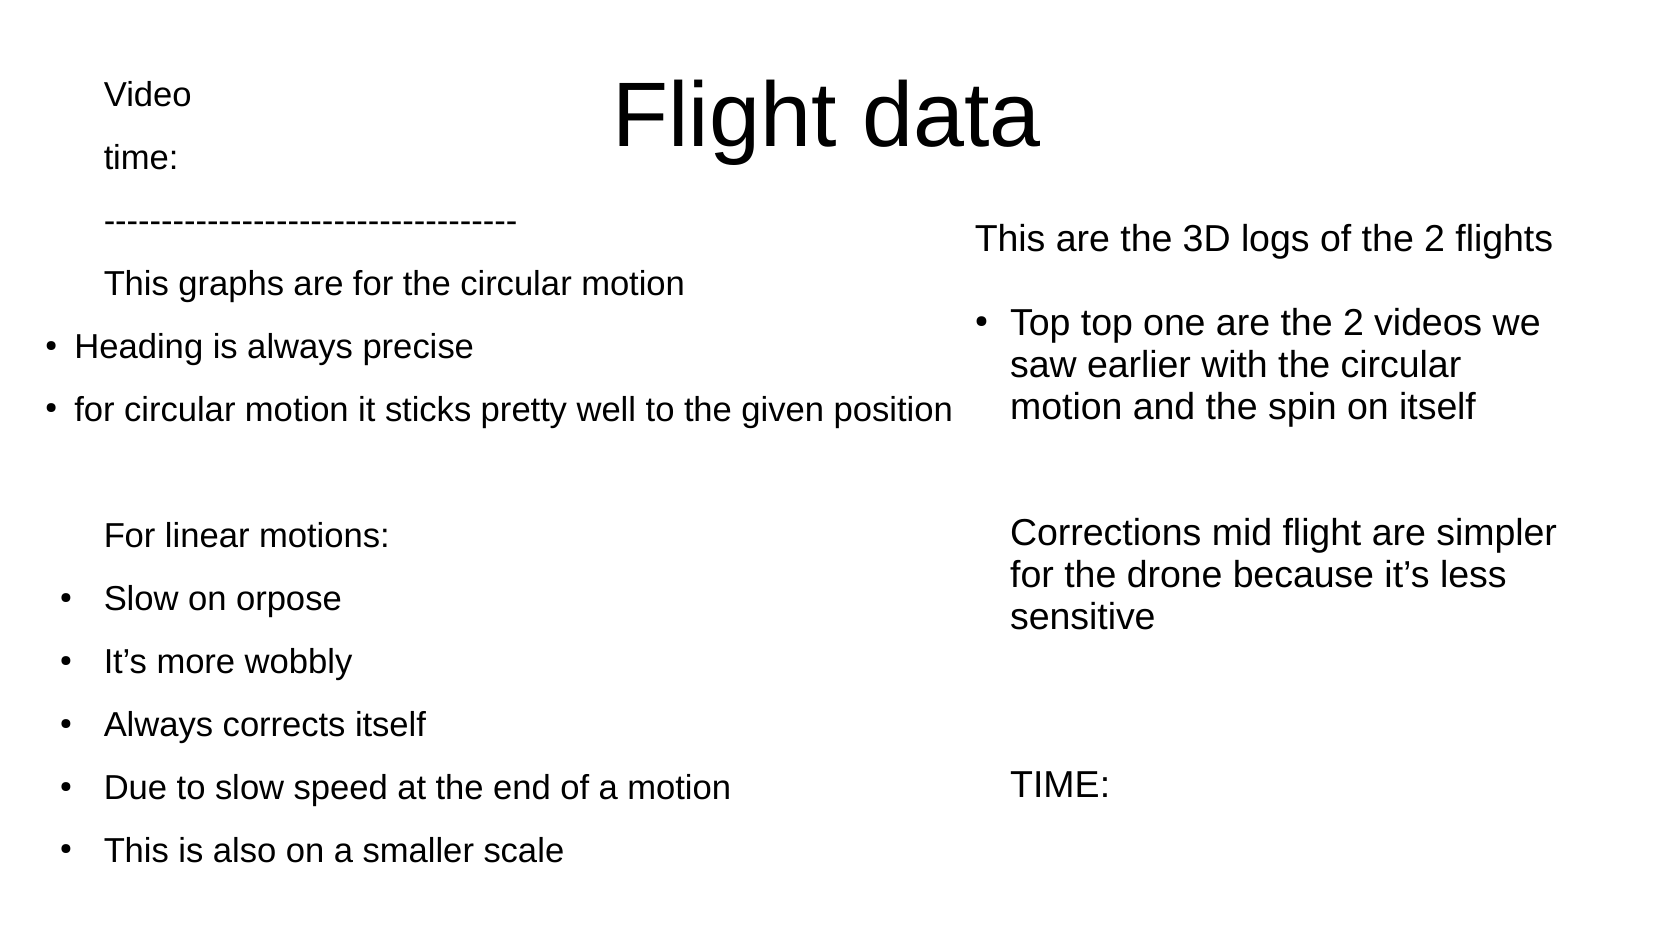

# Flight data
Video
time:
------------------------------------
This graphs are for the circular motion
Heading is always precise
for circular motion it sticks pretty well to the given position
For linear motions:
Slow on orpose
It’s more wobbly
Always corrects itself
Due to slow speed at the end of a motion
This is also on a smaller scale
This are the 3D logs of the 2 flights
Top top one are the 2 videos we saw earlier with the circular motion and the spin on itself
Corrections mid flight are simpler for the drone because it’s less sensitive
TIME: